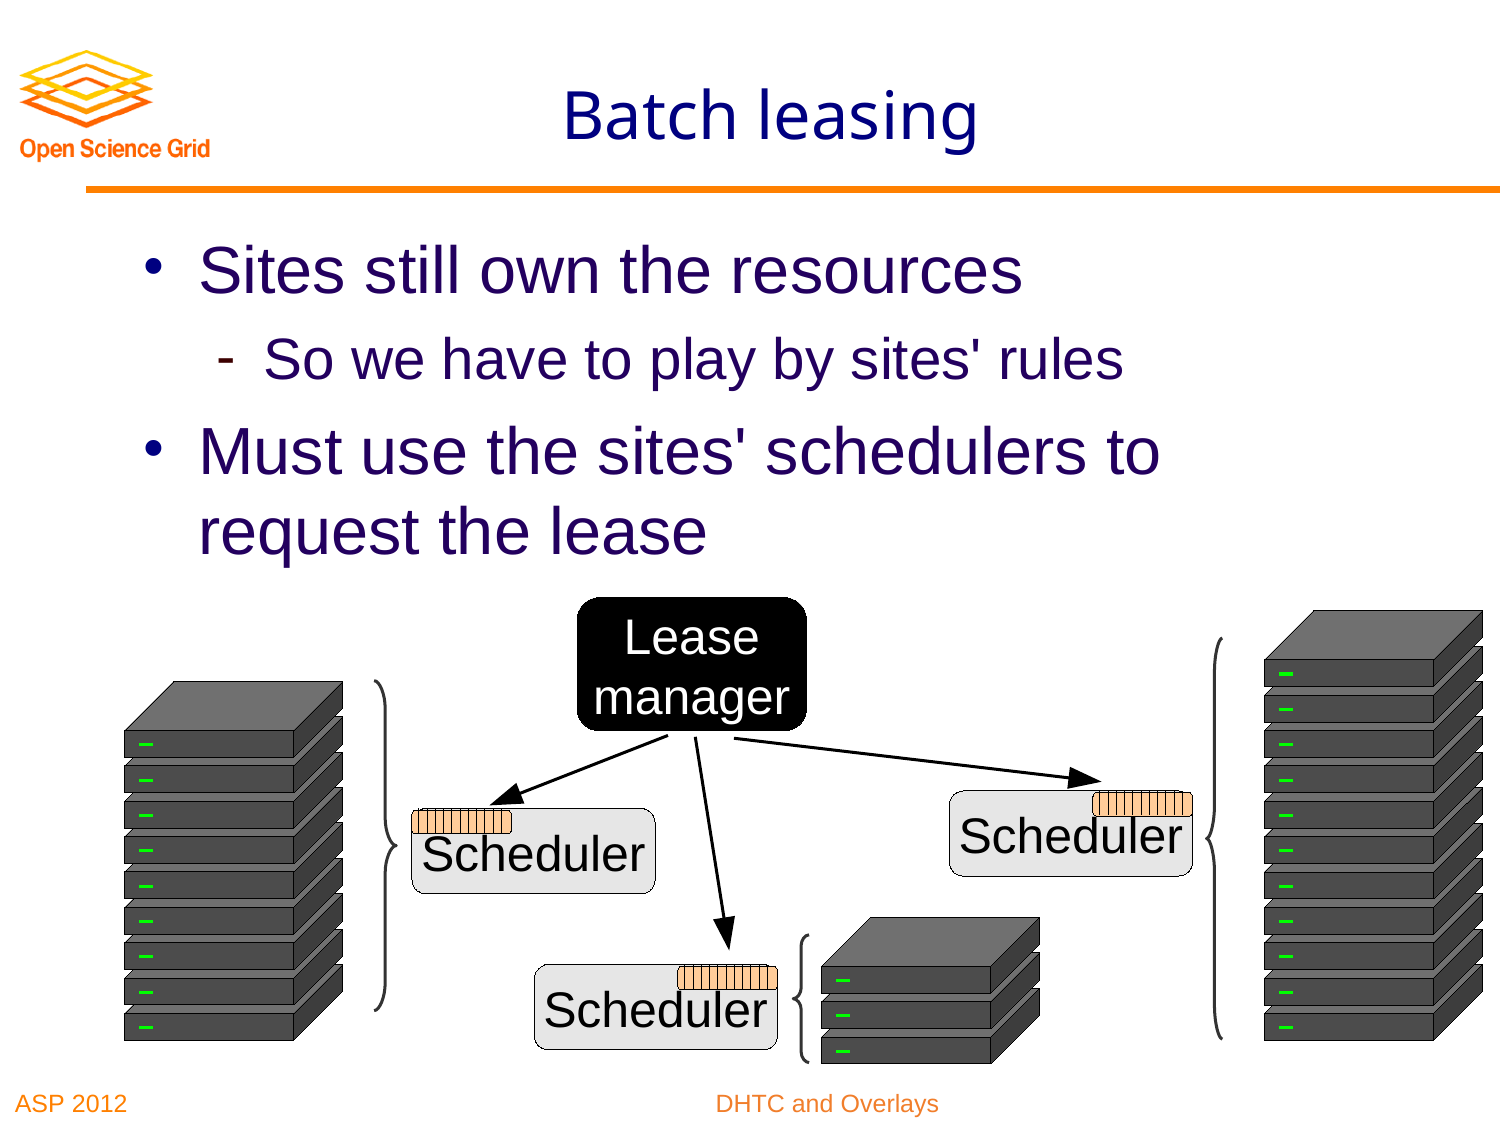

# Batch leasing
Sites still own the resources
So we have to play by sites' rules
Must use the sites' schedulers to request the lease
Lease
manager
Scheduler
Scheduler
Scheduler